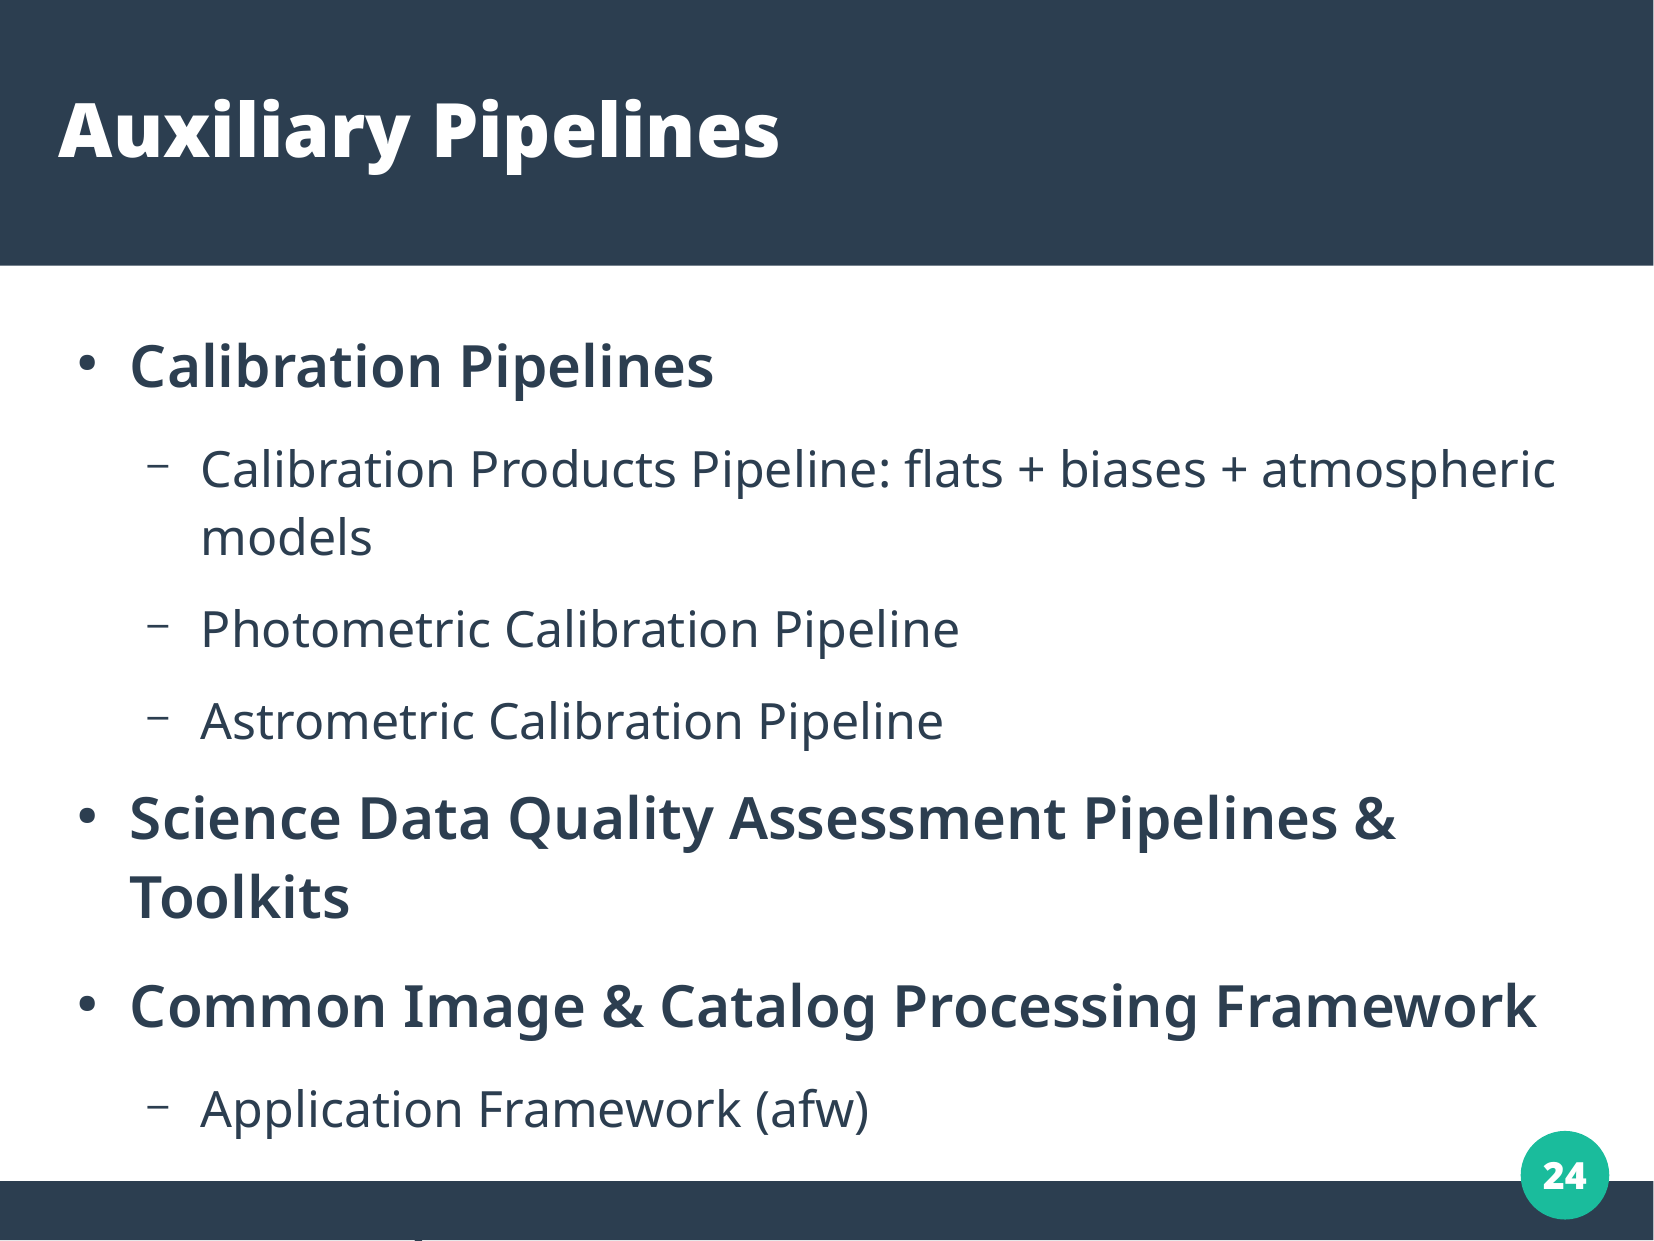

# Auxiliary Pipelines
Calibration Pipelines
Calibration Products Pipeline: flats + biases + atmospheric models
Photometric Calibration Pipeline
Astrometric Calibration Pipeline
Science Data Quality Assessment Pipelines & Toolkits
Common Image & Catalog Processing Framework
Application Framework (afw)
Science Pipeline Toolkit
Enables Level 3 Data Products
24